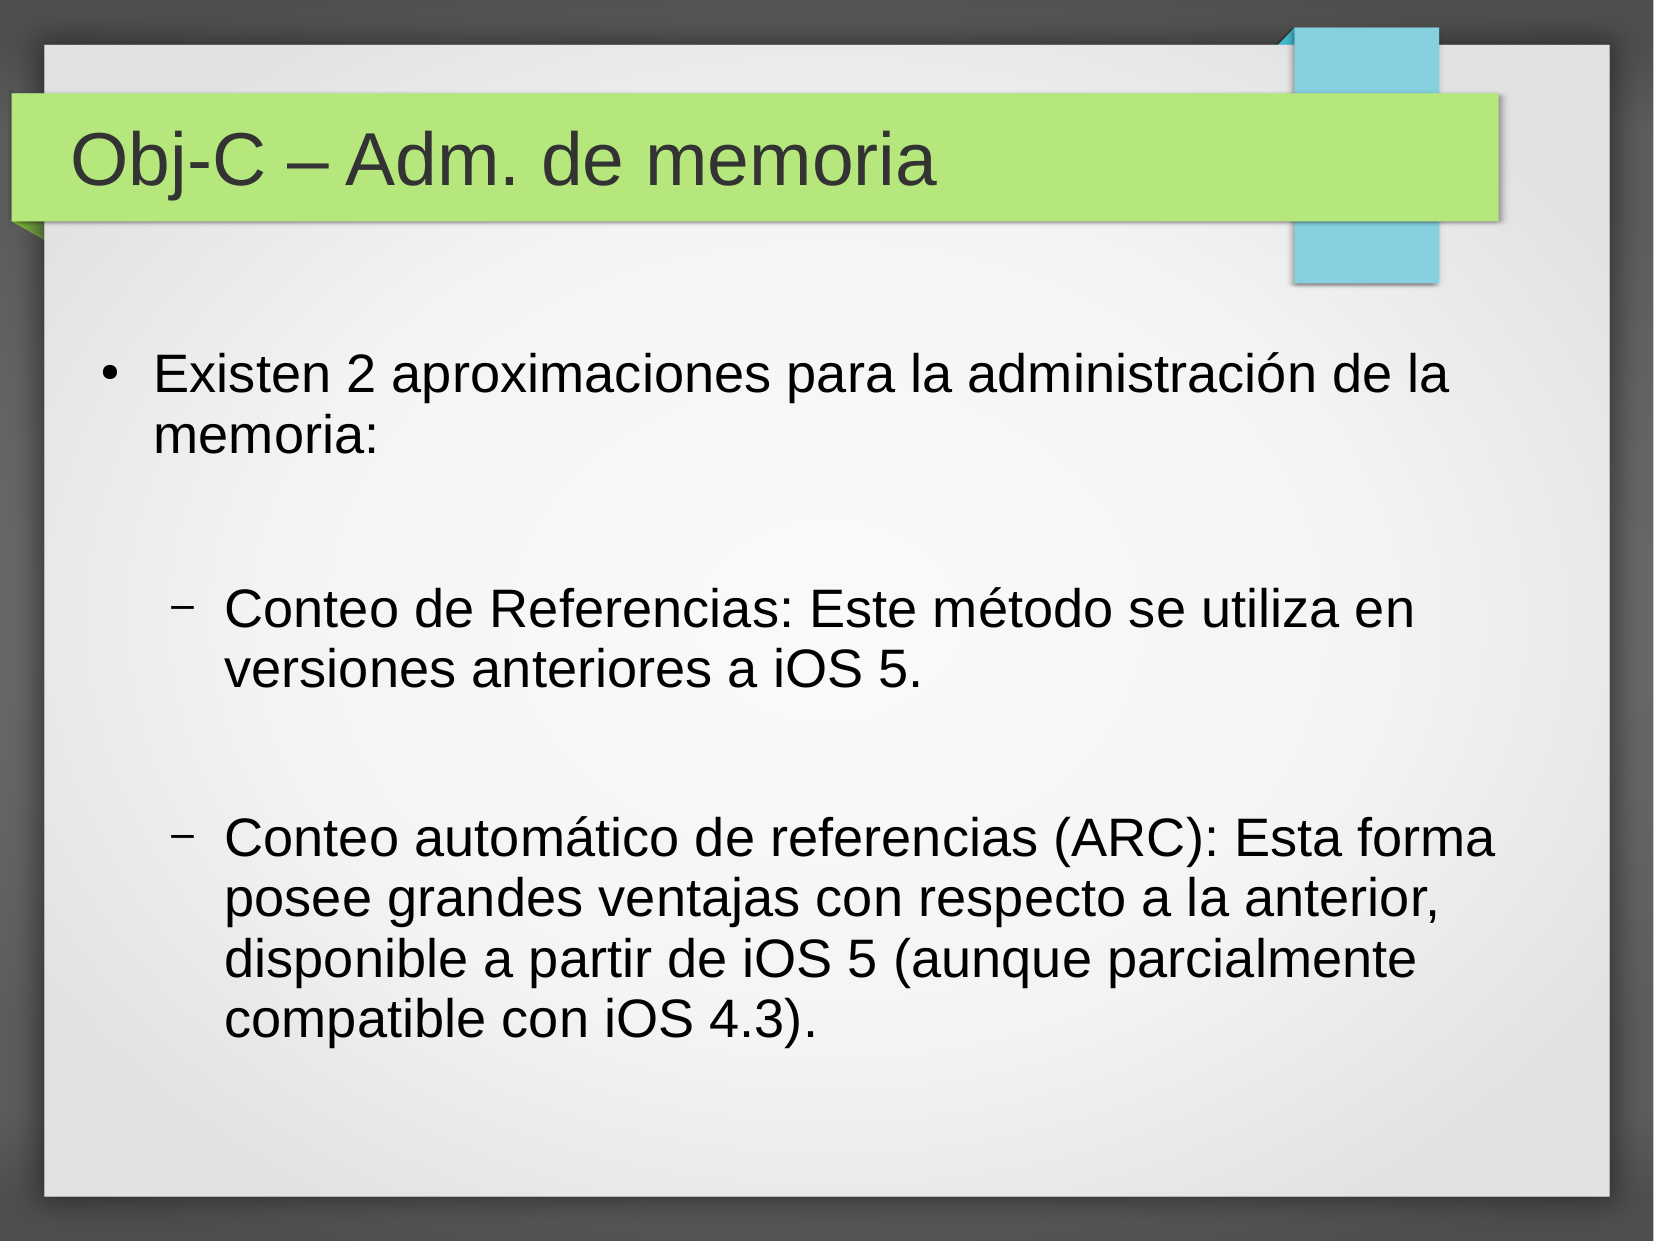

# Obj-C – Adm. de memoria
Existen 2 aproximaciones para la administración de la memoria:
Conteo de Referencias: Este método se utiliza en versiones anteriores a iOS 5.
Conteo automático de referencias (ARC): Esta forma posee grandes ventajas con respecto a la anterior, disponible a partir de iOS 5 (aunque parcialmente compatible con iOS 4.3).